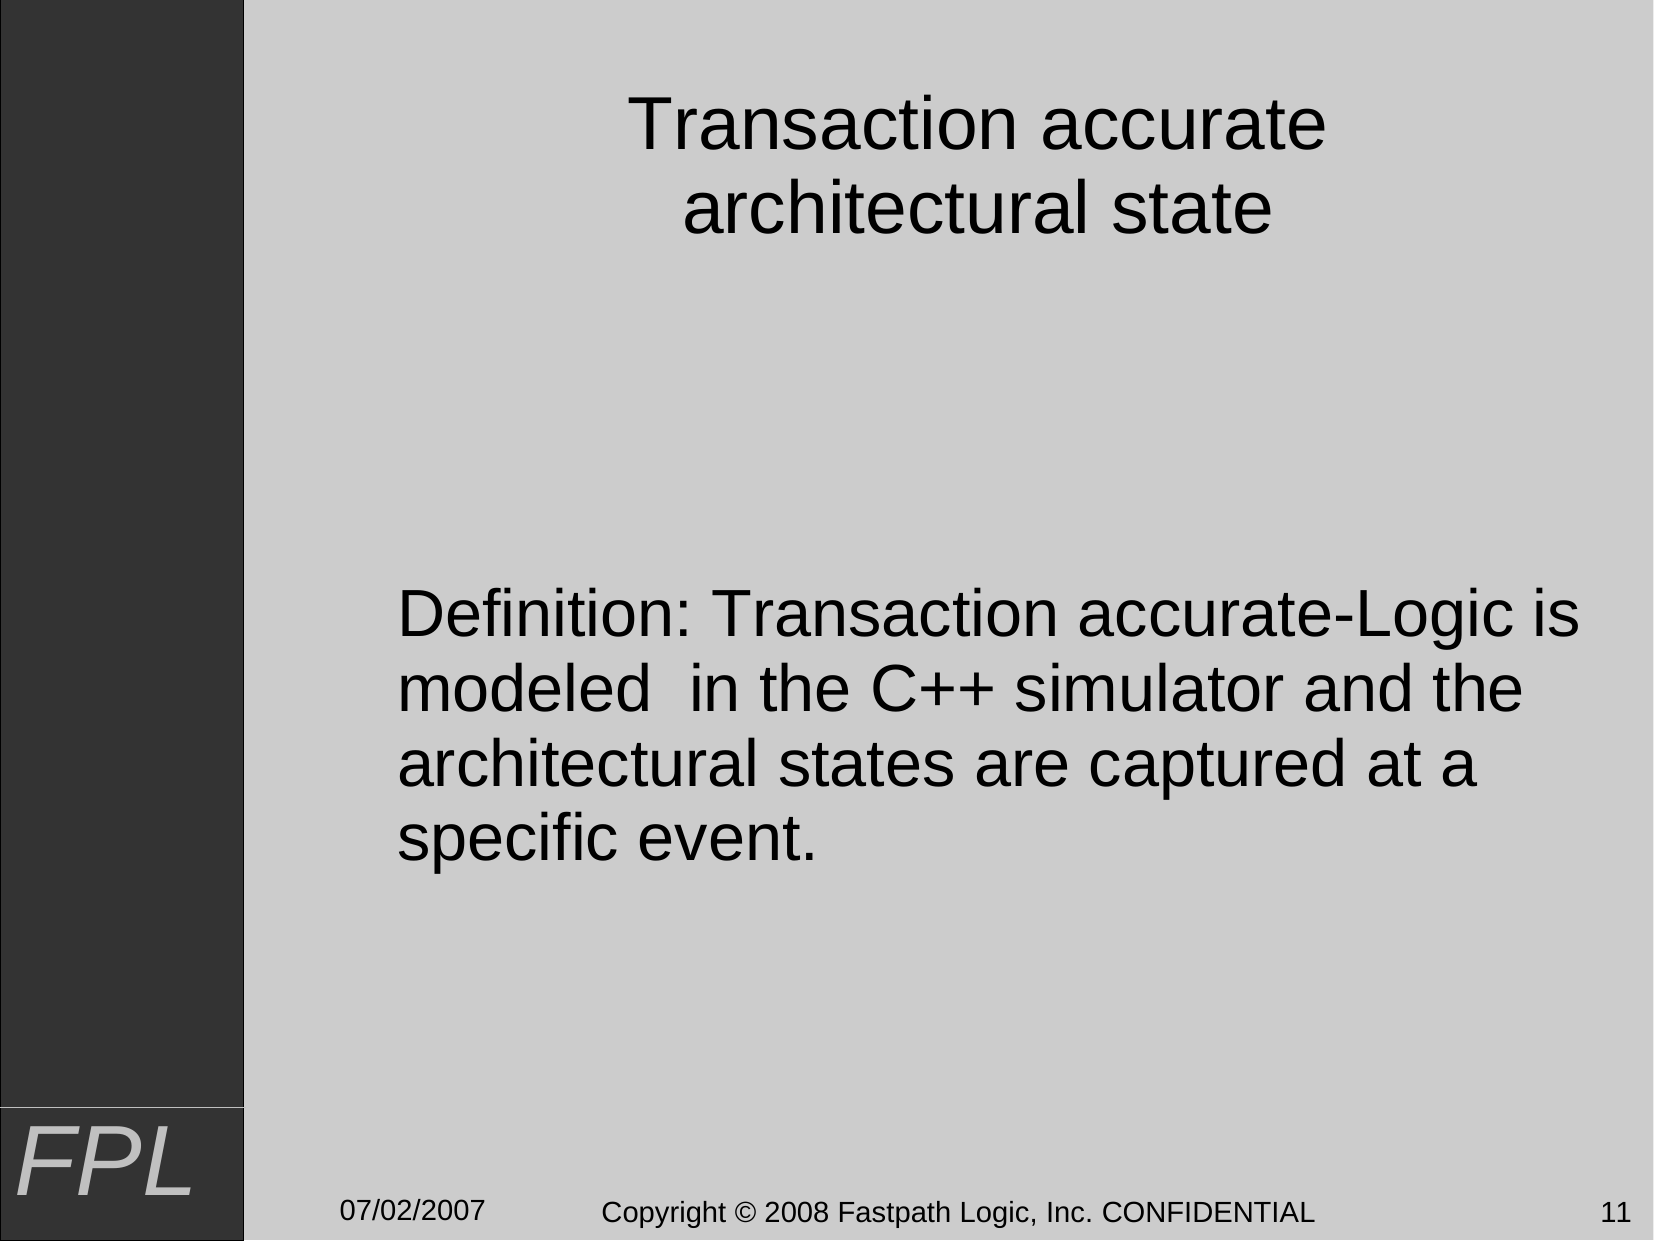

# Transaction accurate architectural state
Definition: Transaction accurate-Logic is modeled in the C++ simulator and the architectural states are captured at a specific event.
07/02/2007
11
© 2007 FASTPATH LOGIC INC.